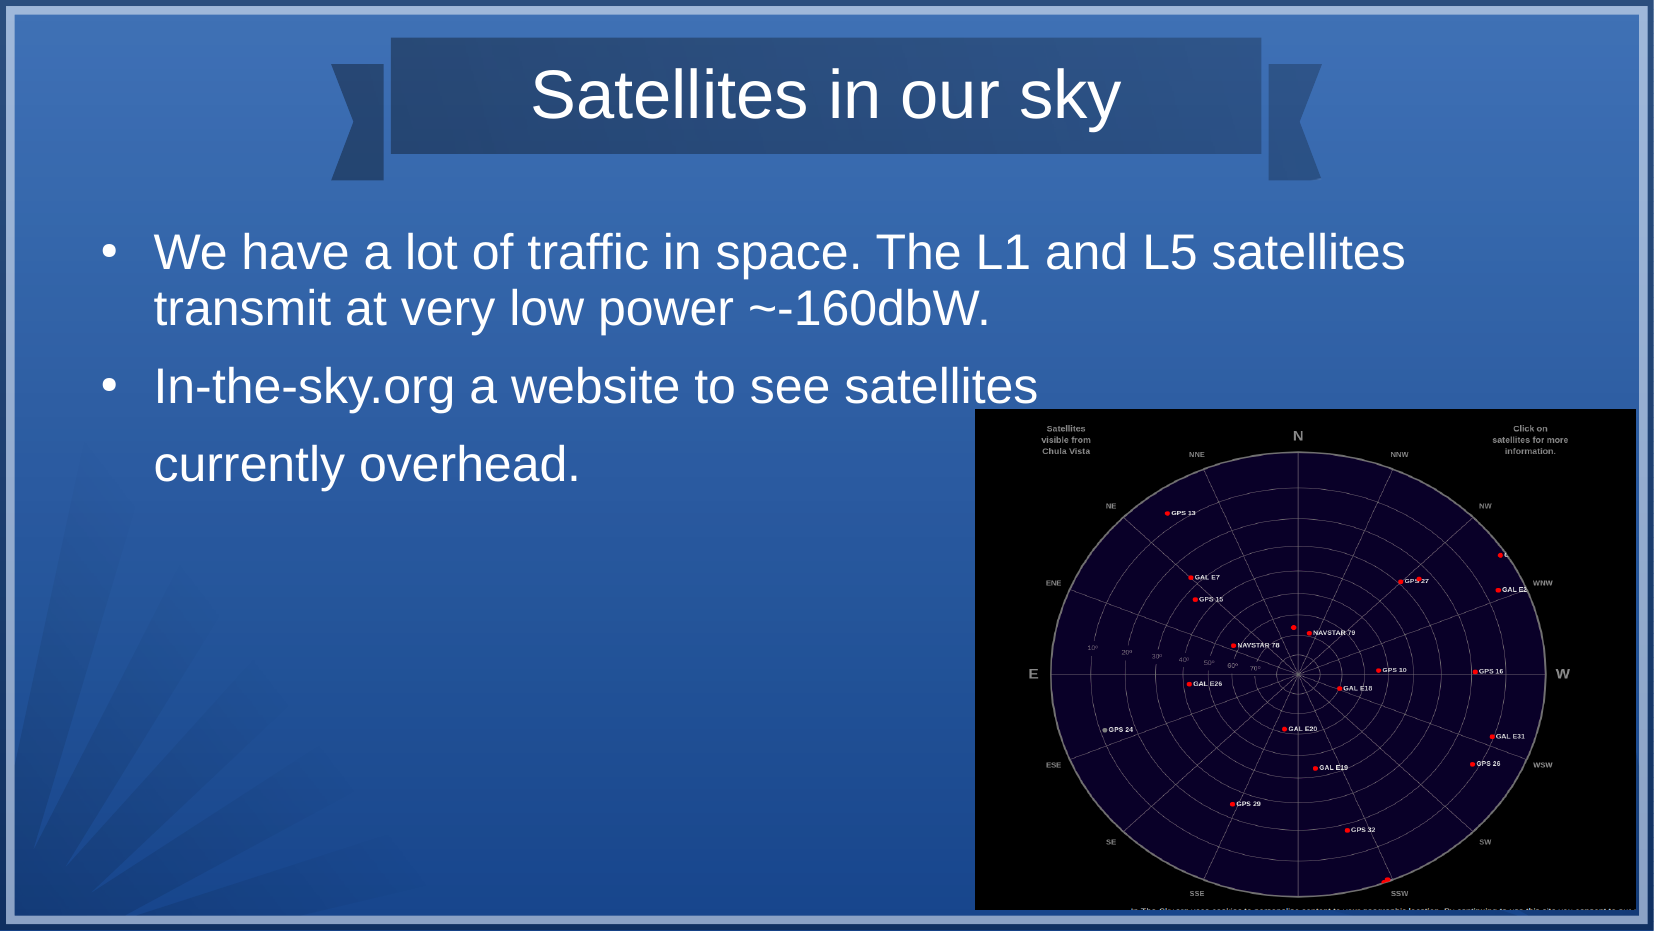

# Satellites in our sky
We have a lot of traffic in space. The L1 and L5 satellites transmit at very low power ~-160dbW.
In-the-sky.org a website to see satellites
currently overhead.